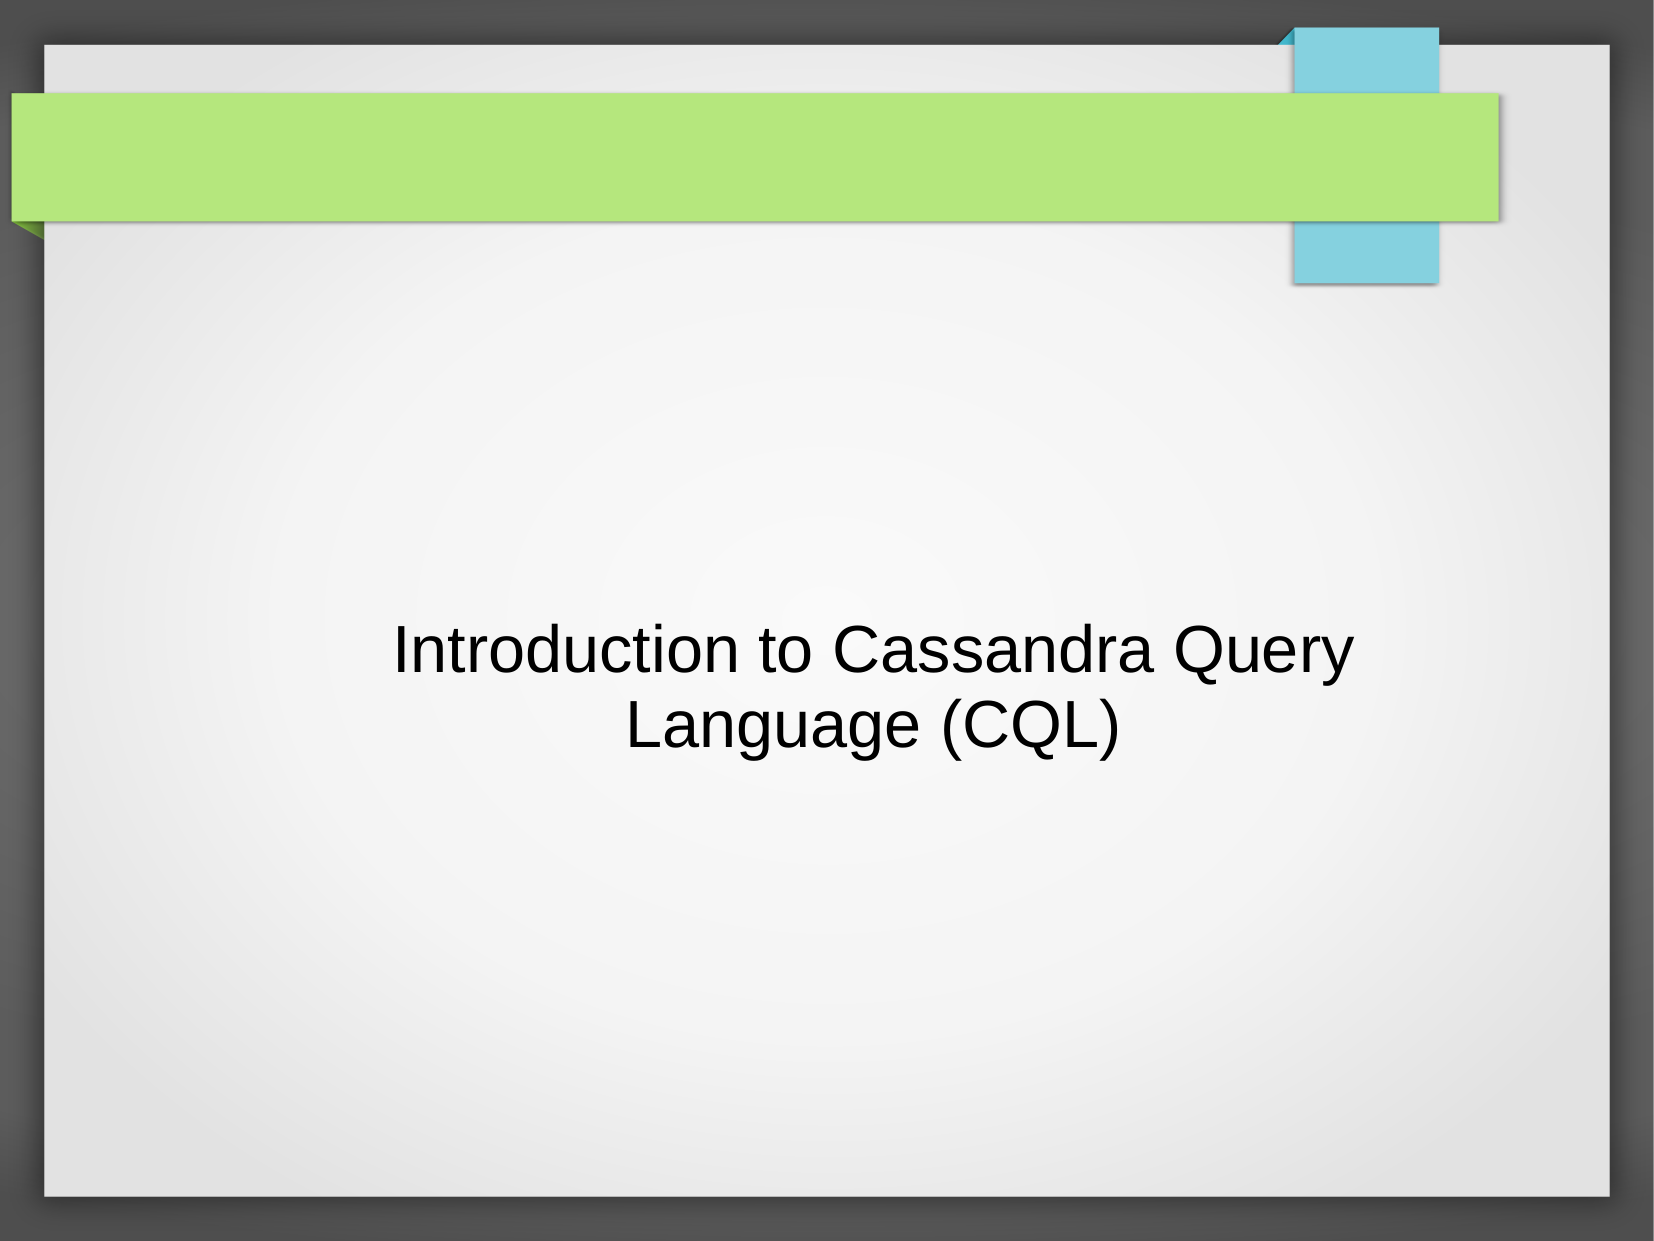

# Introduction to Cassandra Query Language (CQL)